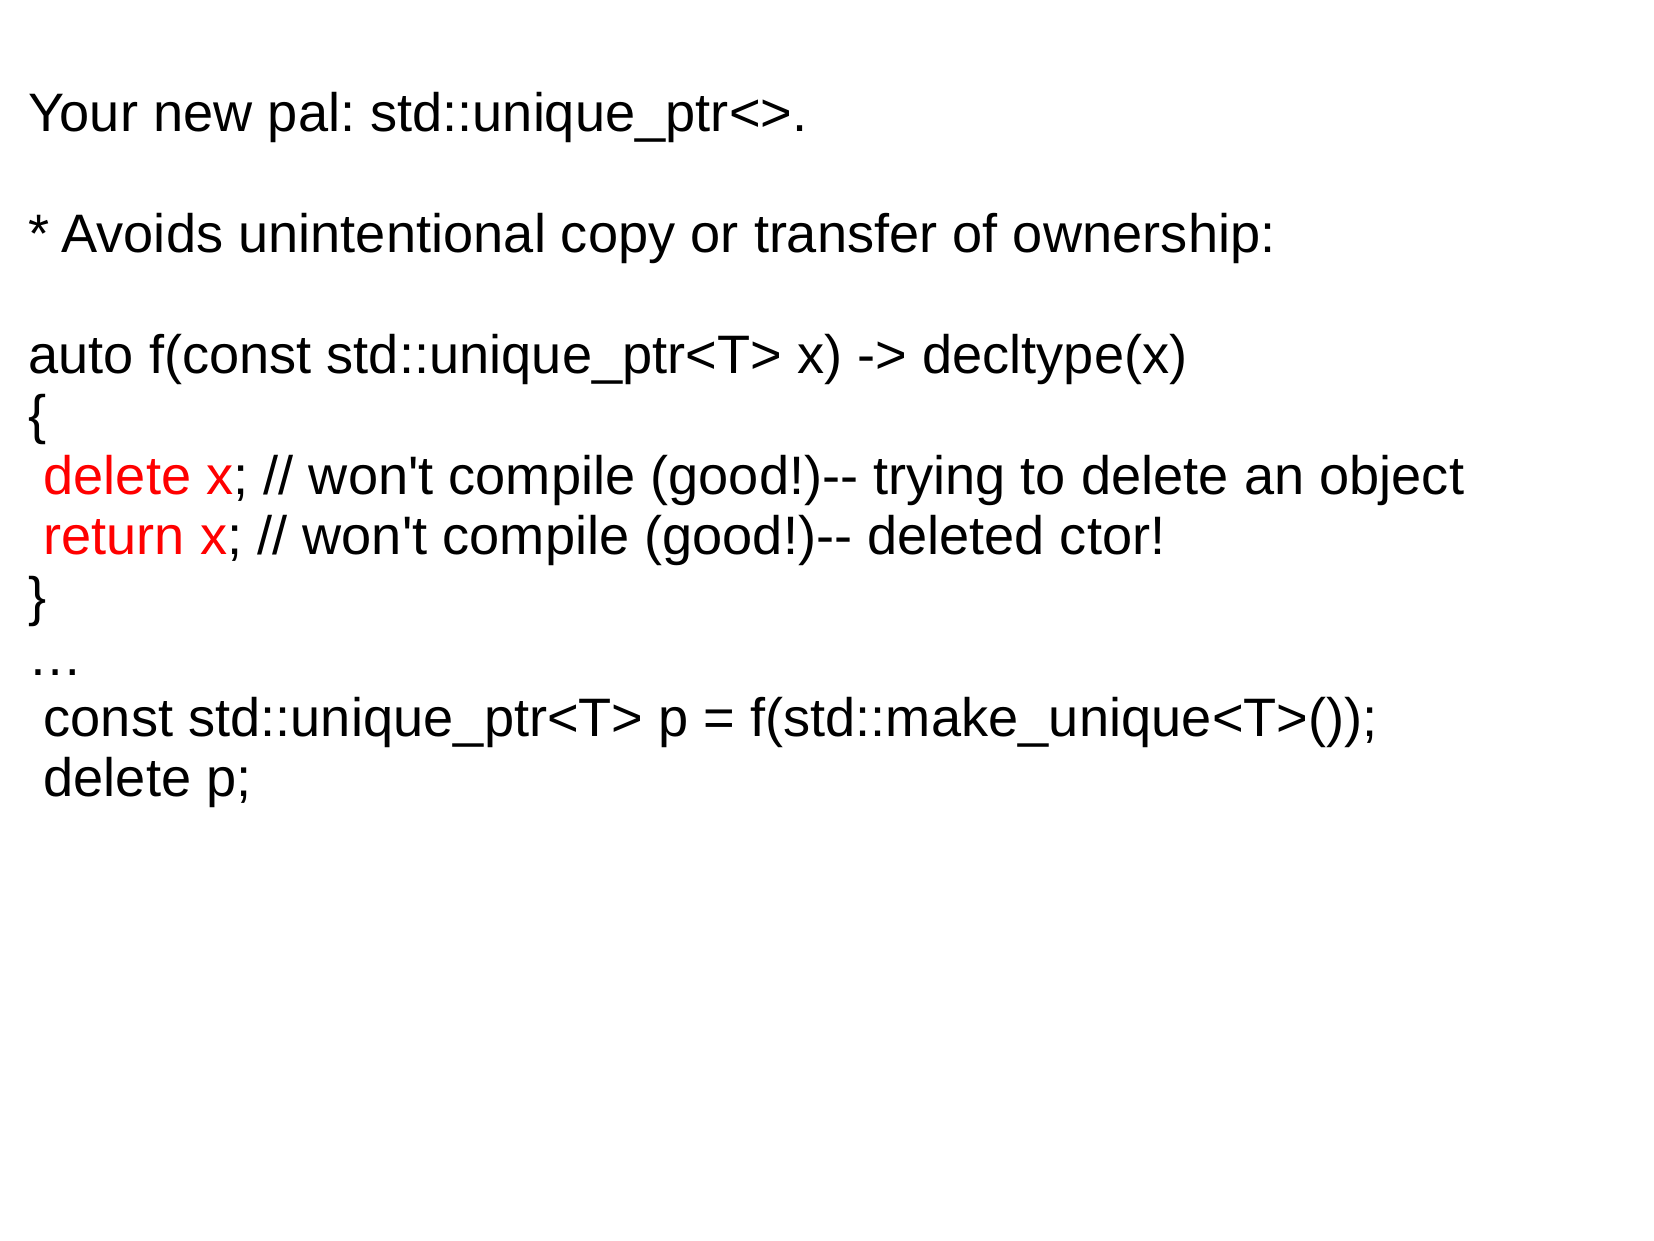

Your new pal: std::unique_ptr<>.
* Avoids unintentional copy or transfer of ownership:
auto f(const std::unique_ptr<T> x) -> decltype(x)
{
 delete x; // won't compile (good!)-- trying to delete an object
 return x; // won't compile (good!)-- deleted ctor!
}
…
 const std::unique_ptr<T> p = f(std::make_unique<T>());
 delete p;